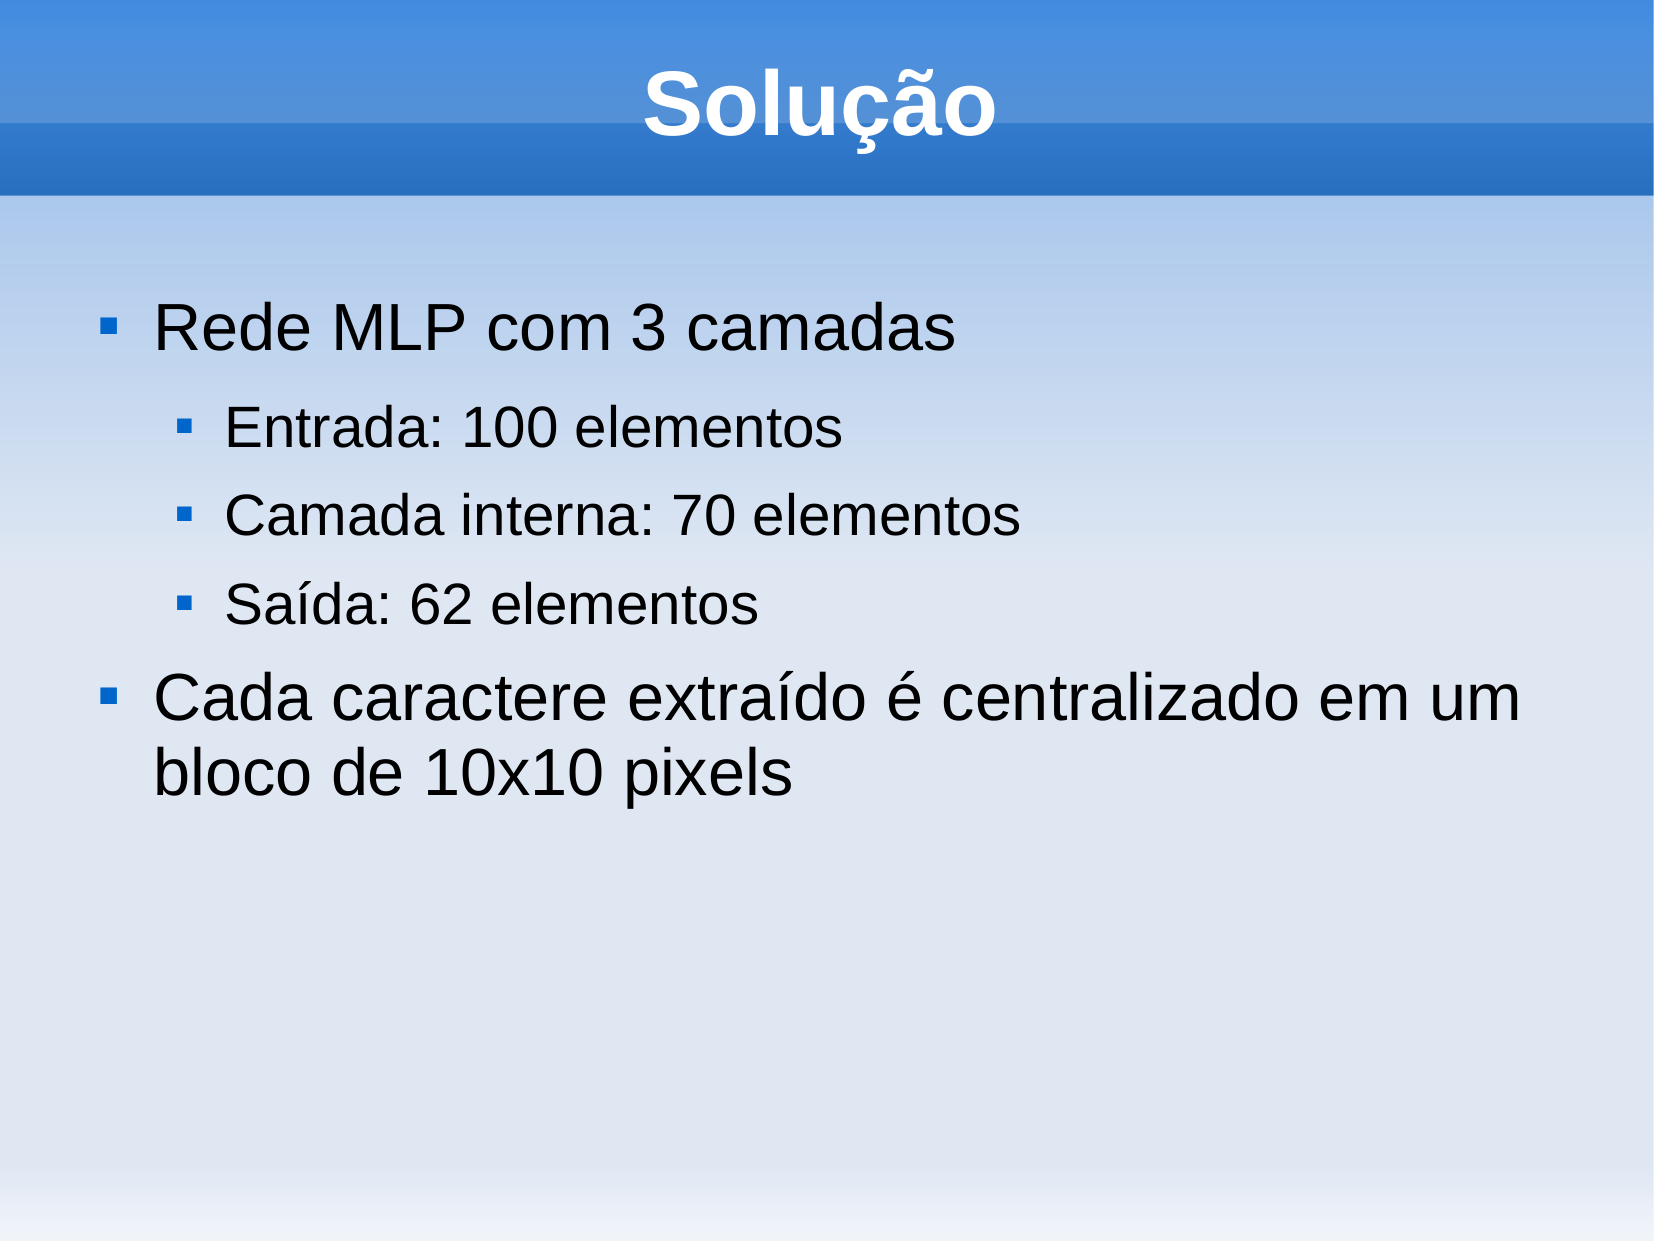

# Solução
Rede MLP com 3 camadas
Entrada: 100 elementos
Camada interna: 70 elementos
Saída: 62 elementos
Cada caractere extraído é centralizado em um bloco de 10x10 pixels